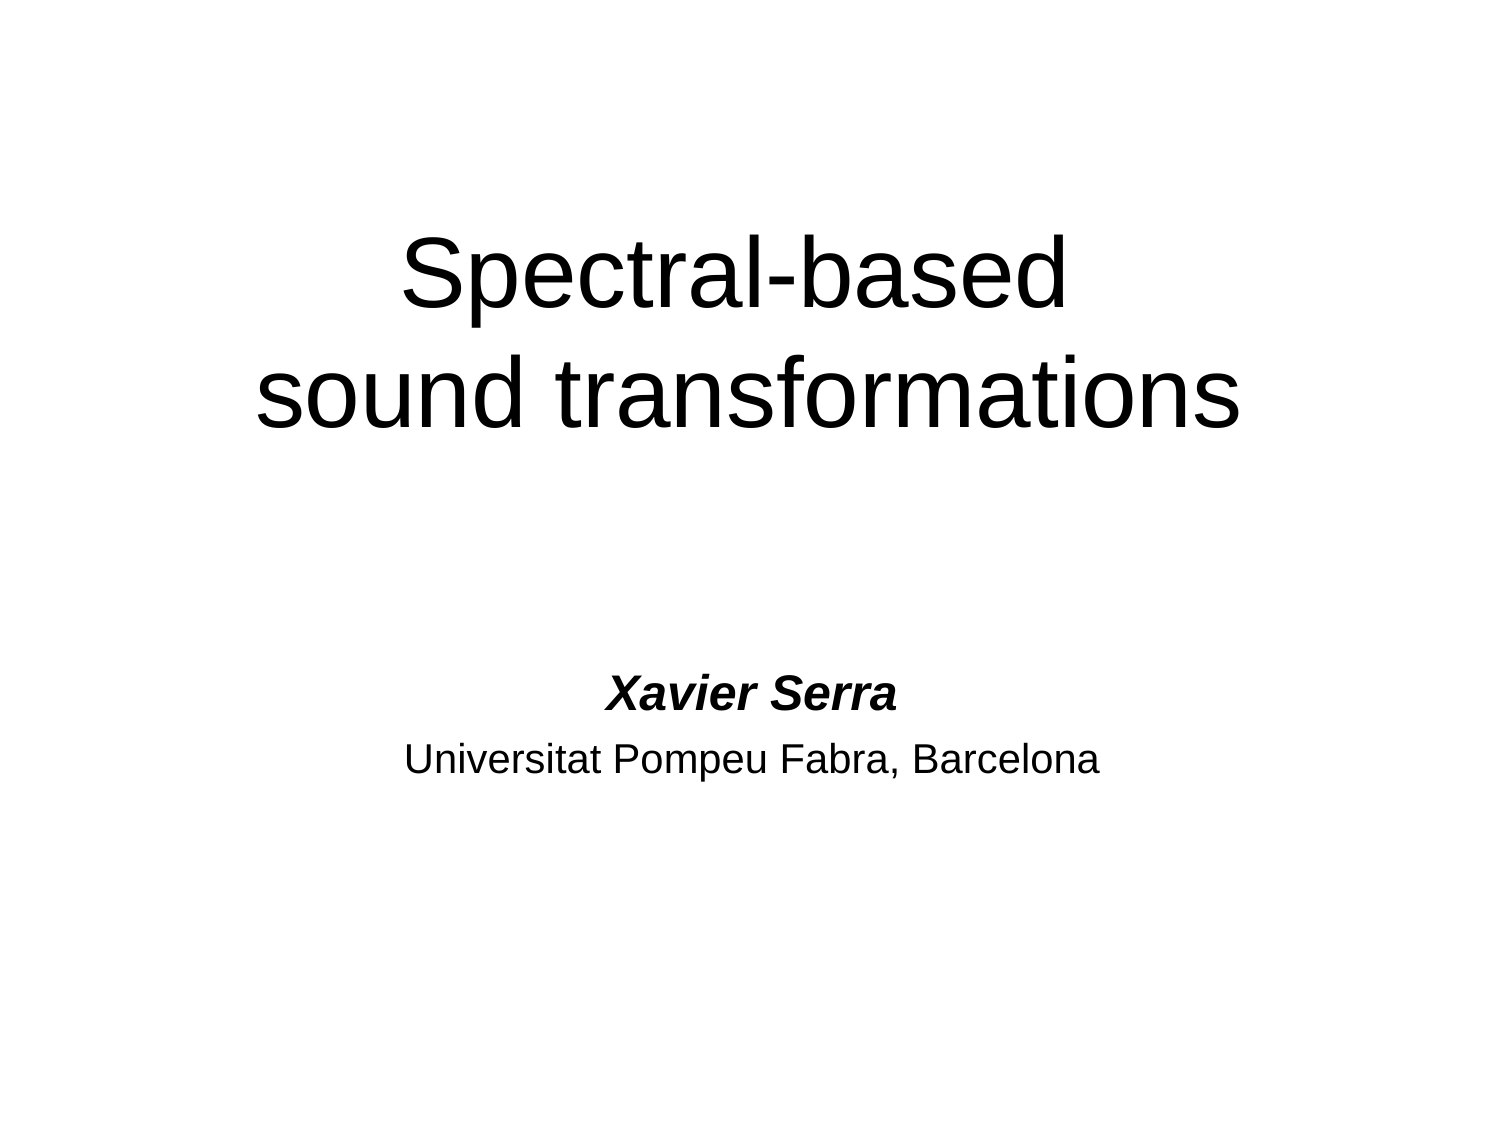

# Spectral-based sound transformations
Xavier Serra
Universitat Pompeu Fabra, Barcelona